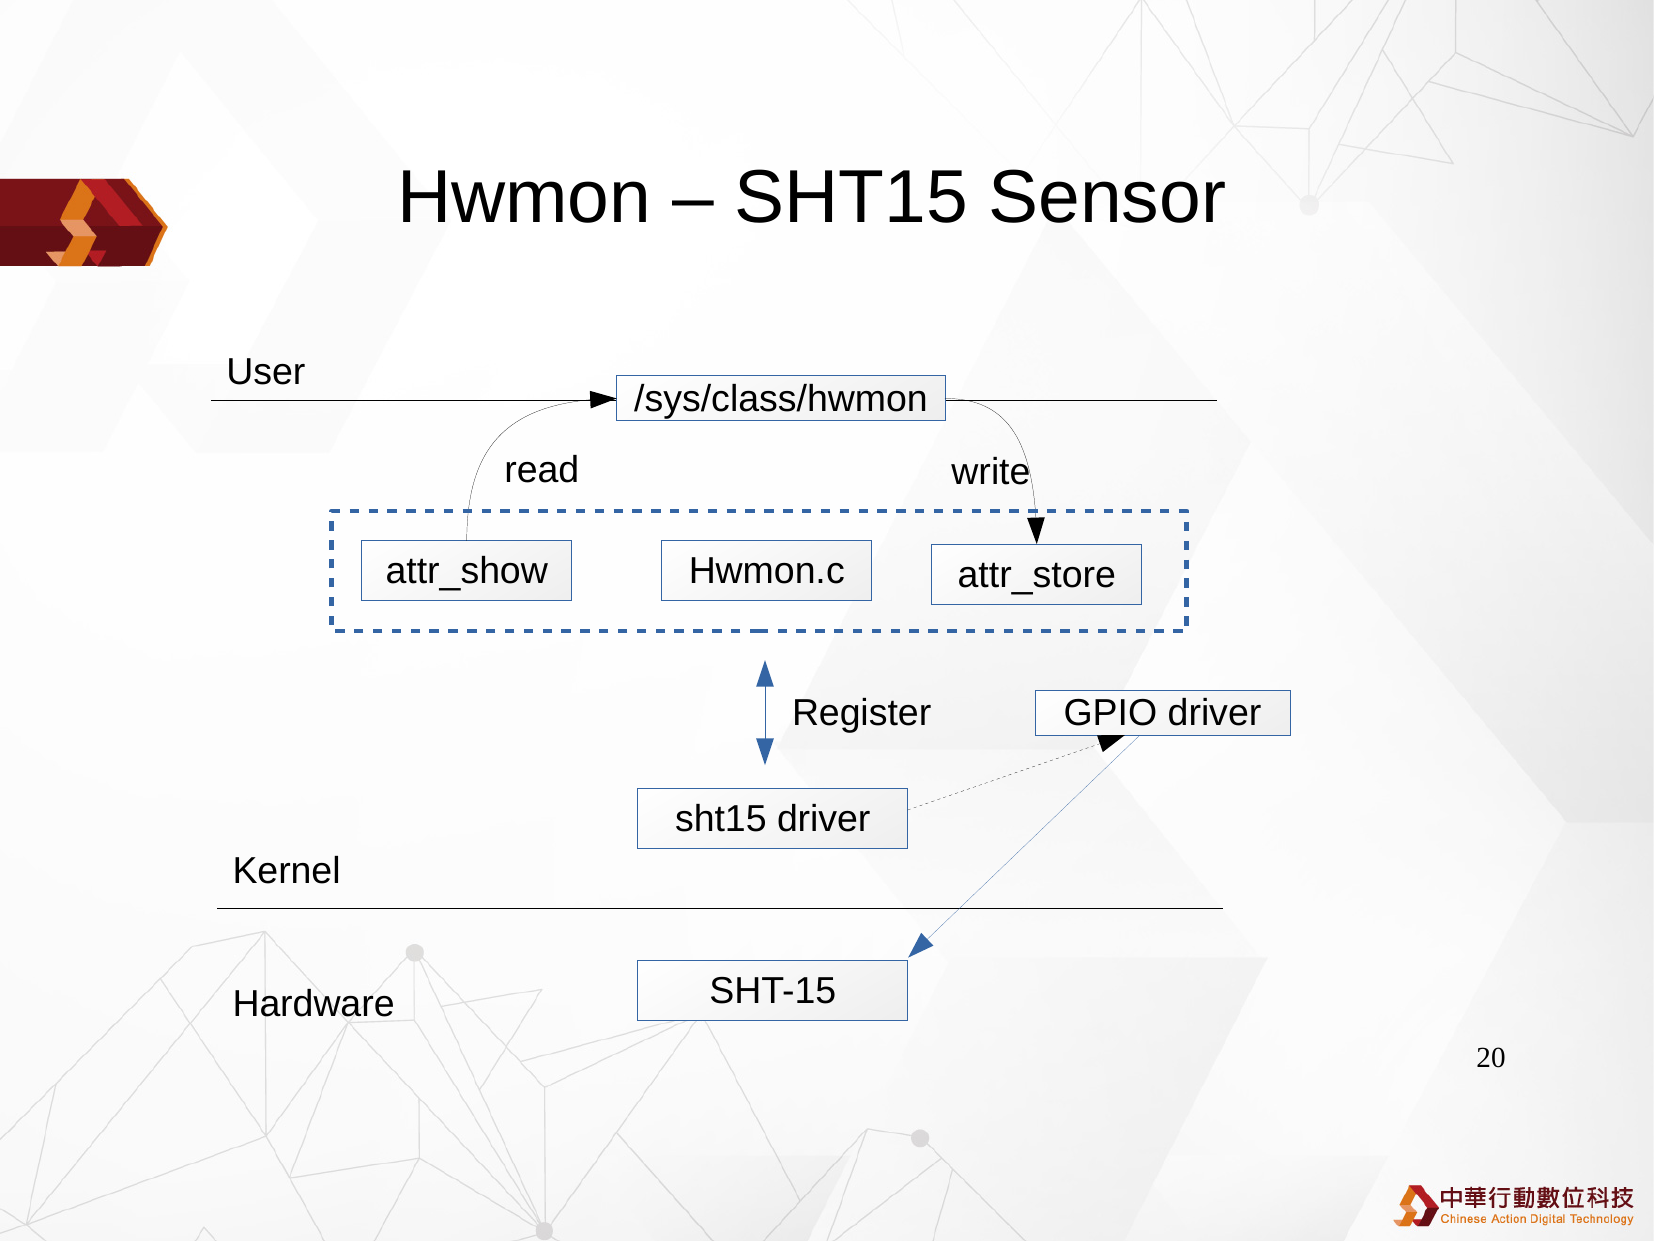

# Hwmon – SHT15 Sensor
User
/sys/class/hwmon
attr_show
Hwmon.c
attr_store
Register
GPIO driver
sht15 driver
Kernel
SHT-15
Hardware
20